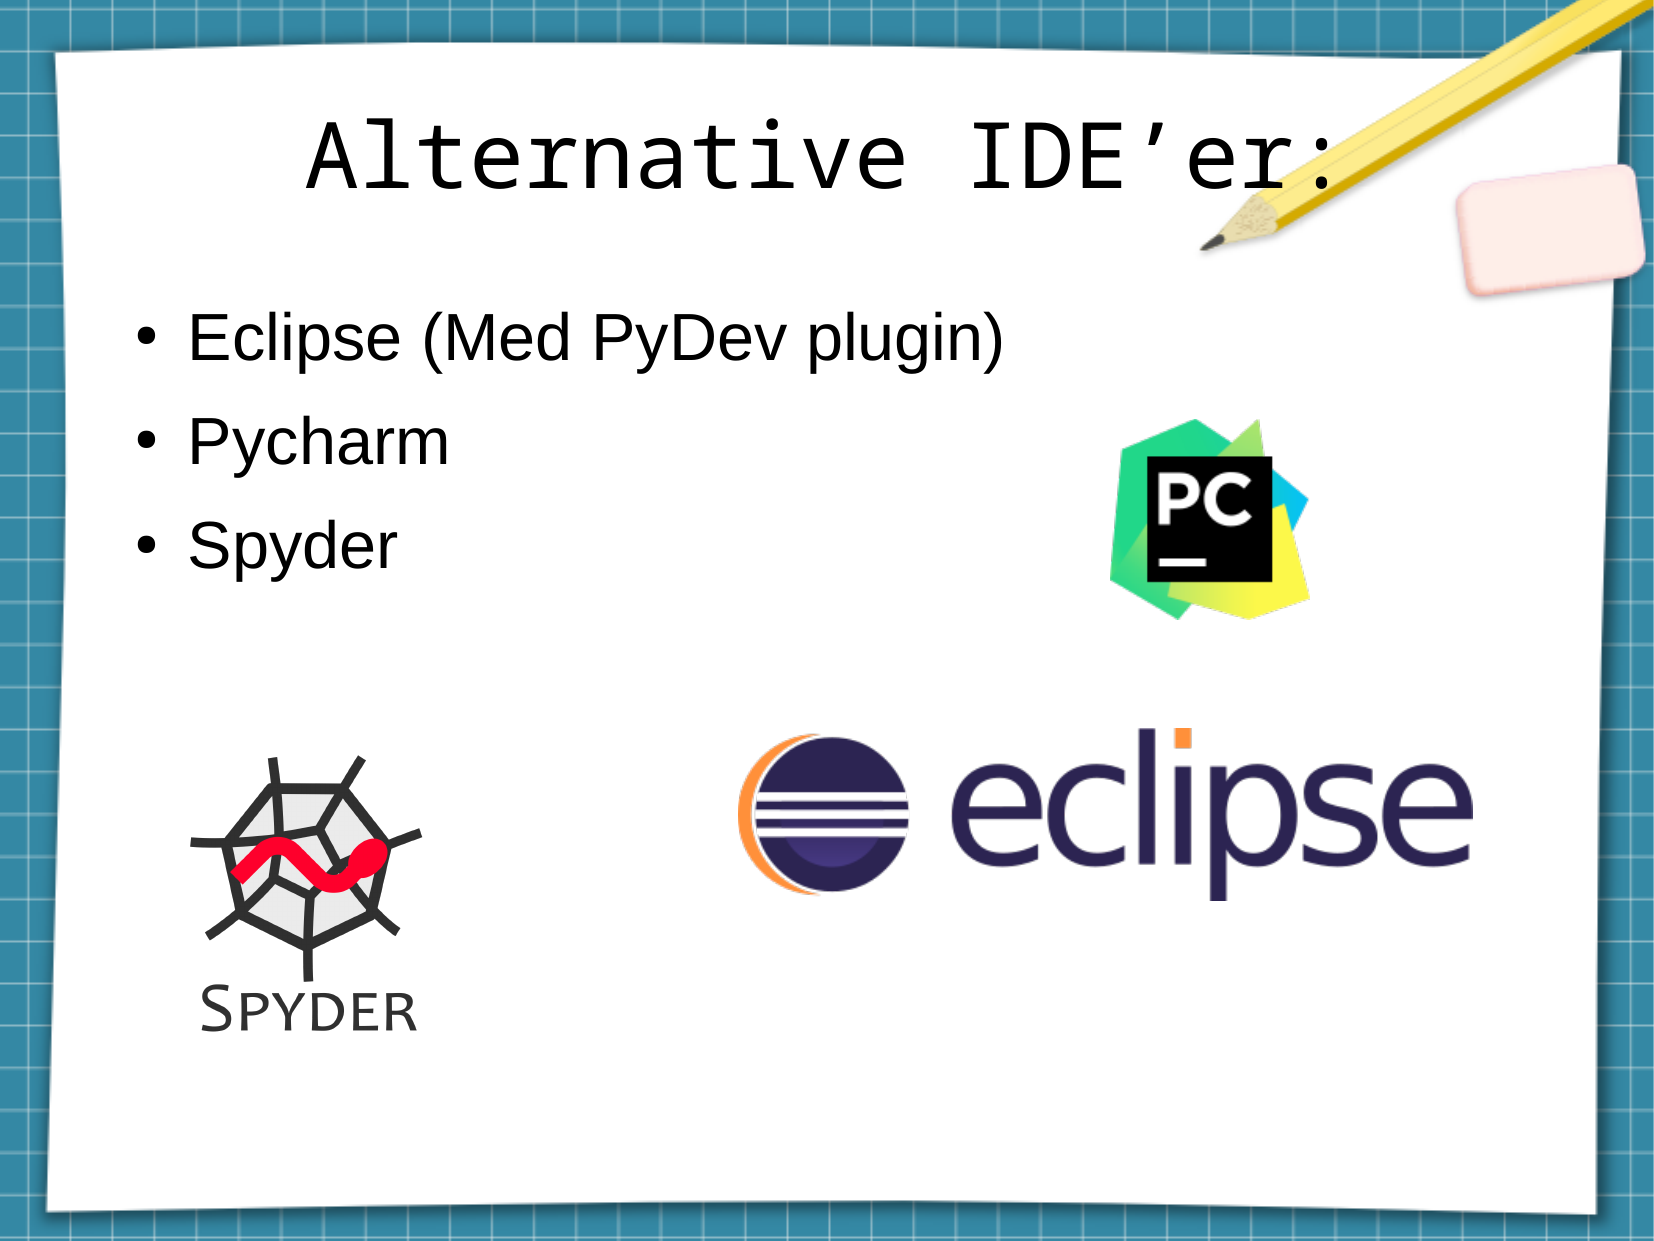

# Alternative IDE’er:
Eclipse (Med PyDev plugin)
Pycharm
Spyder